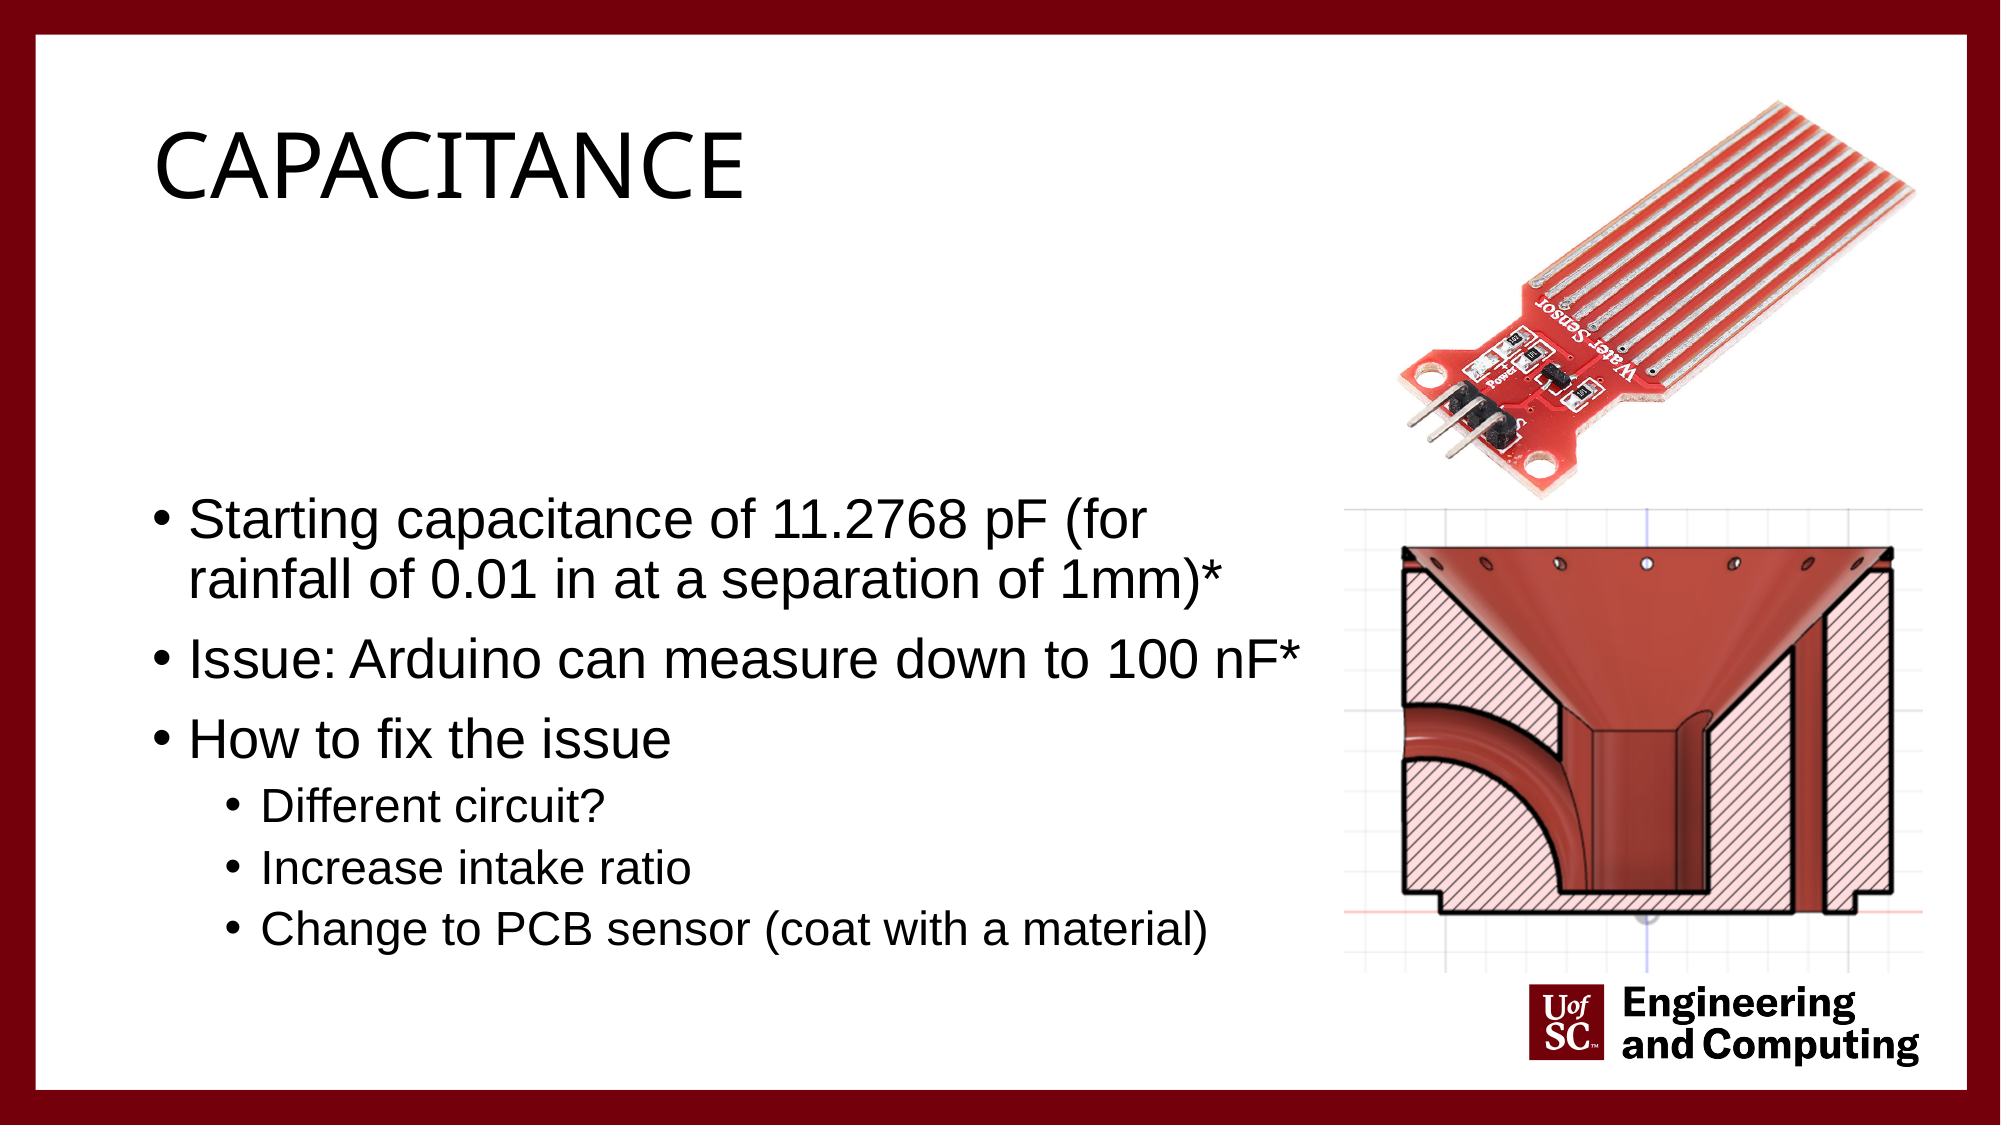

# Capacitance
Starting capacitance of 11.2768 pF (for rainfall of 0.01 in at a separation of 1mm)*
Issue: Arduino can measure down to 100 nF*
How to fix the issue
Different circuit?
Increase intake ratio
Change to PCB sensor (coat with a material)